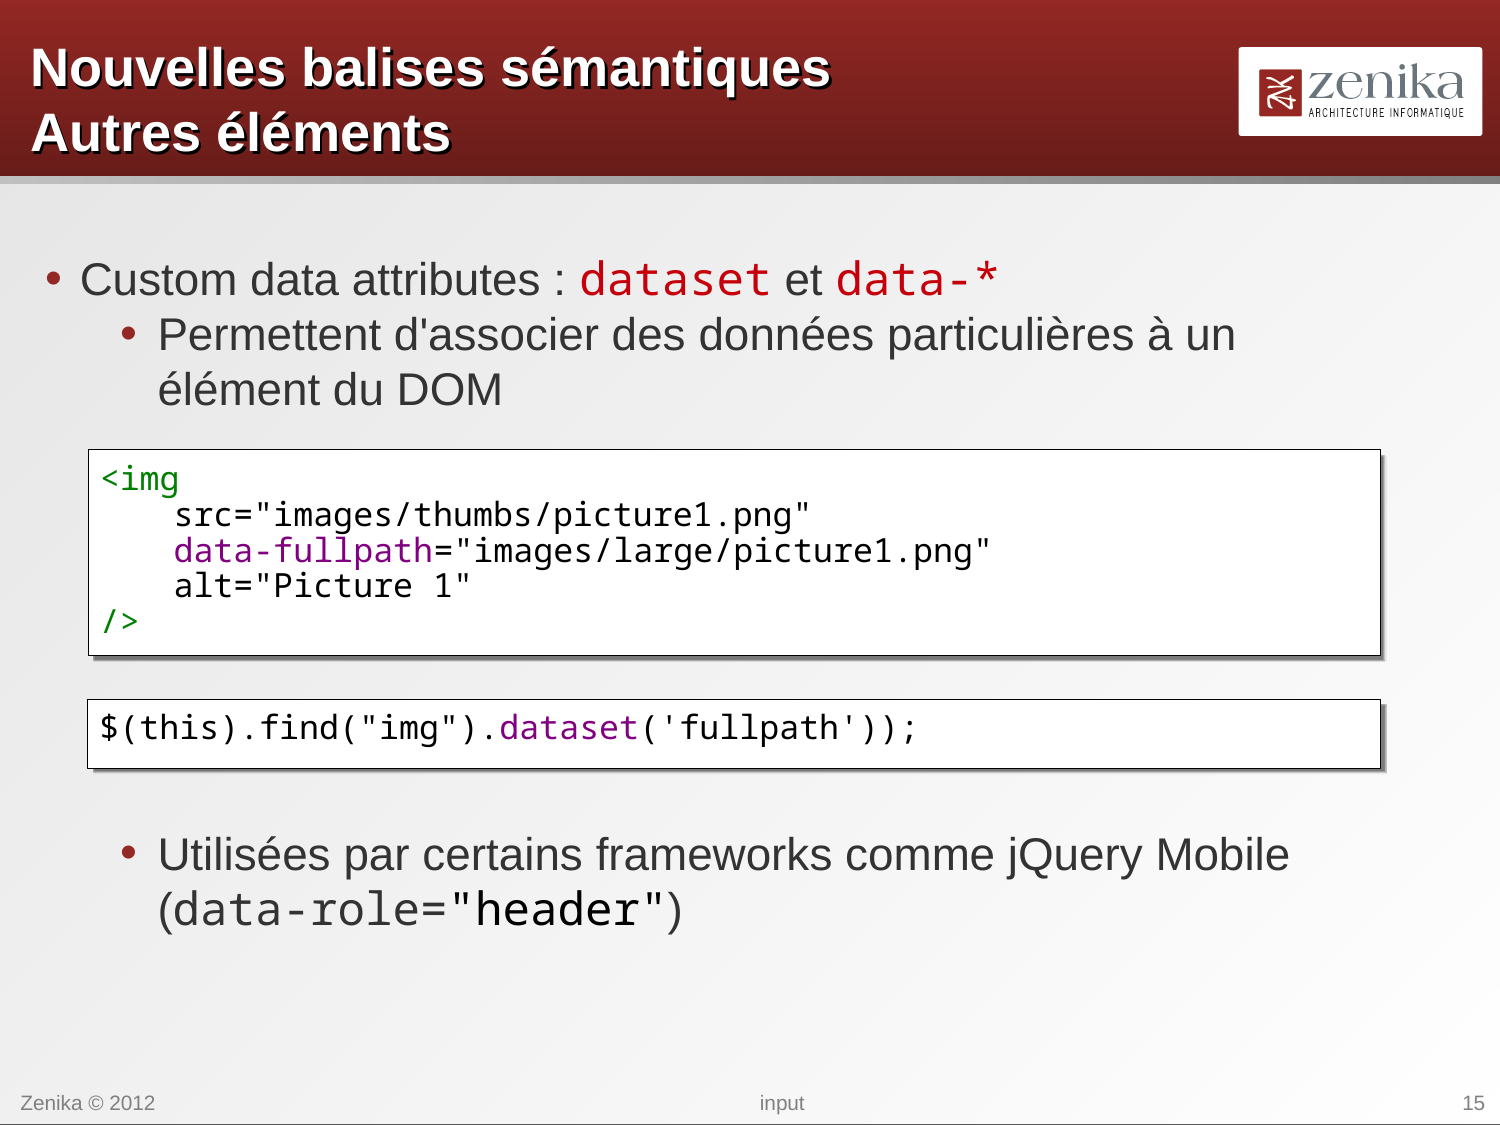

# Nouvelles balises sémantiques Autres éléments
Custom data attributes : dataset et data-*
Permettent d'associer des données particulières à un élément du DOM
Utilisées par certains frameworks comme jQuery Mobile (data-role="header")
<img
	src="images/thumbs/picture1.png"
	data-fullpath="images/large/picture1.png"
	alt="Picture 1"
/>
$(this).find("img").dataset('fullpath'));